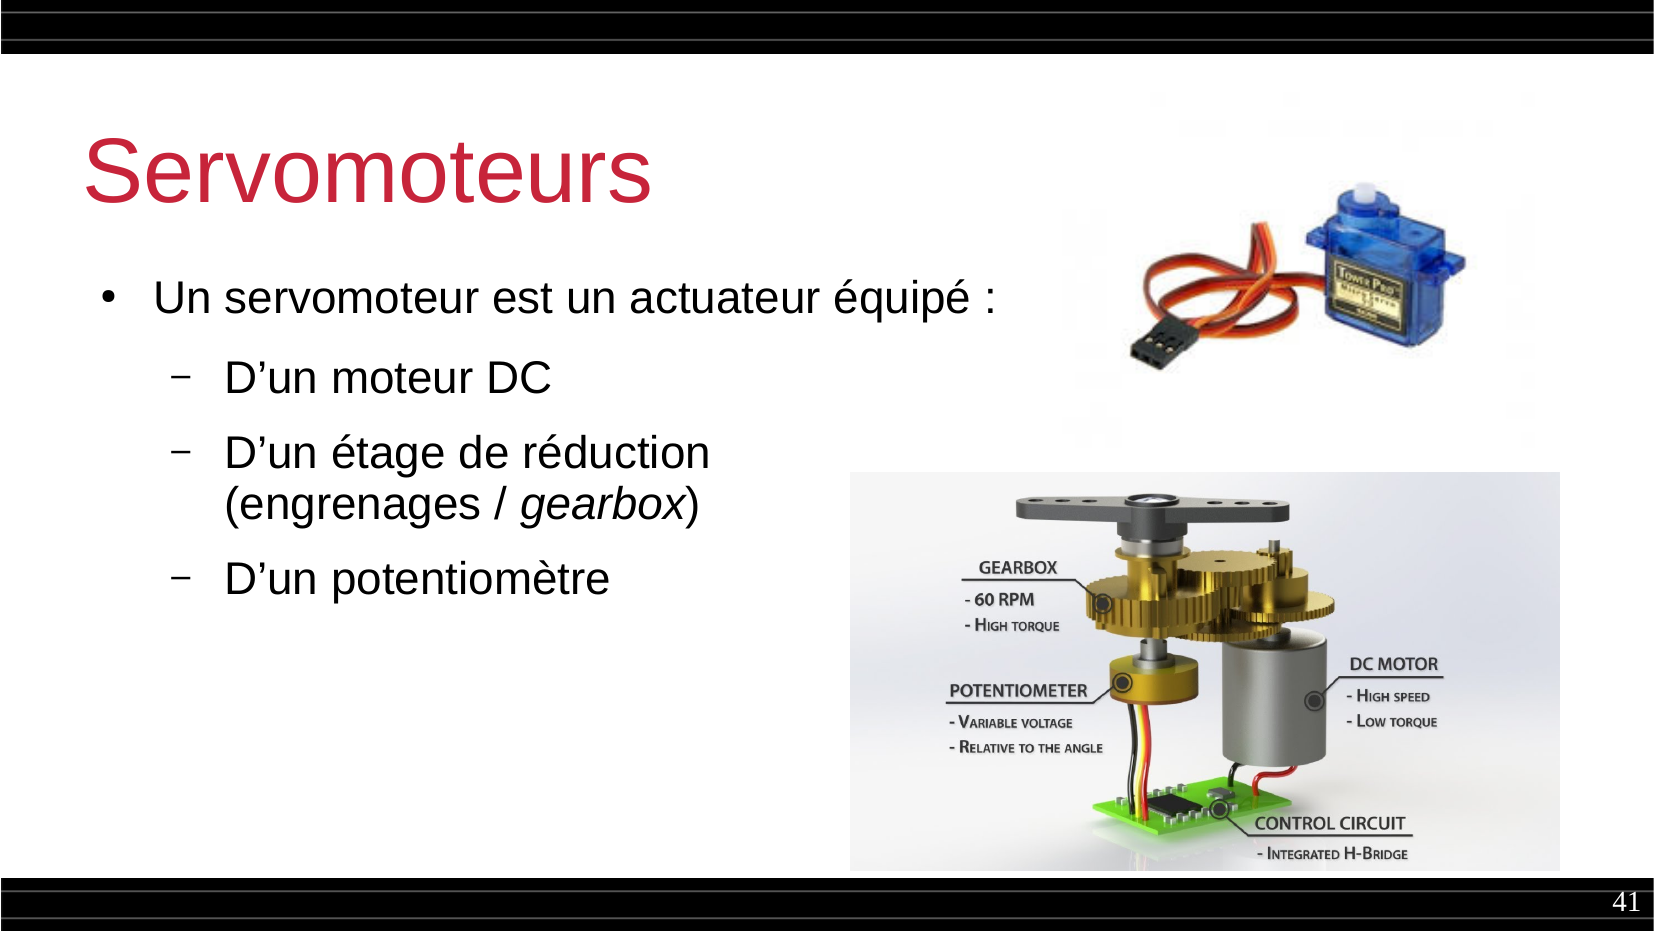

# Servomoteurs
Un servomoteur est un actuateur équipé :
D’un moteur DC
D’un étage de réduction
(engrenages / gearbox)
D’un potentiomètre